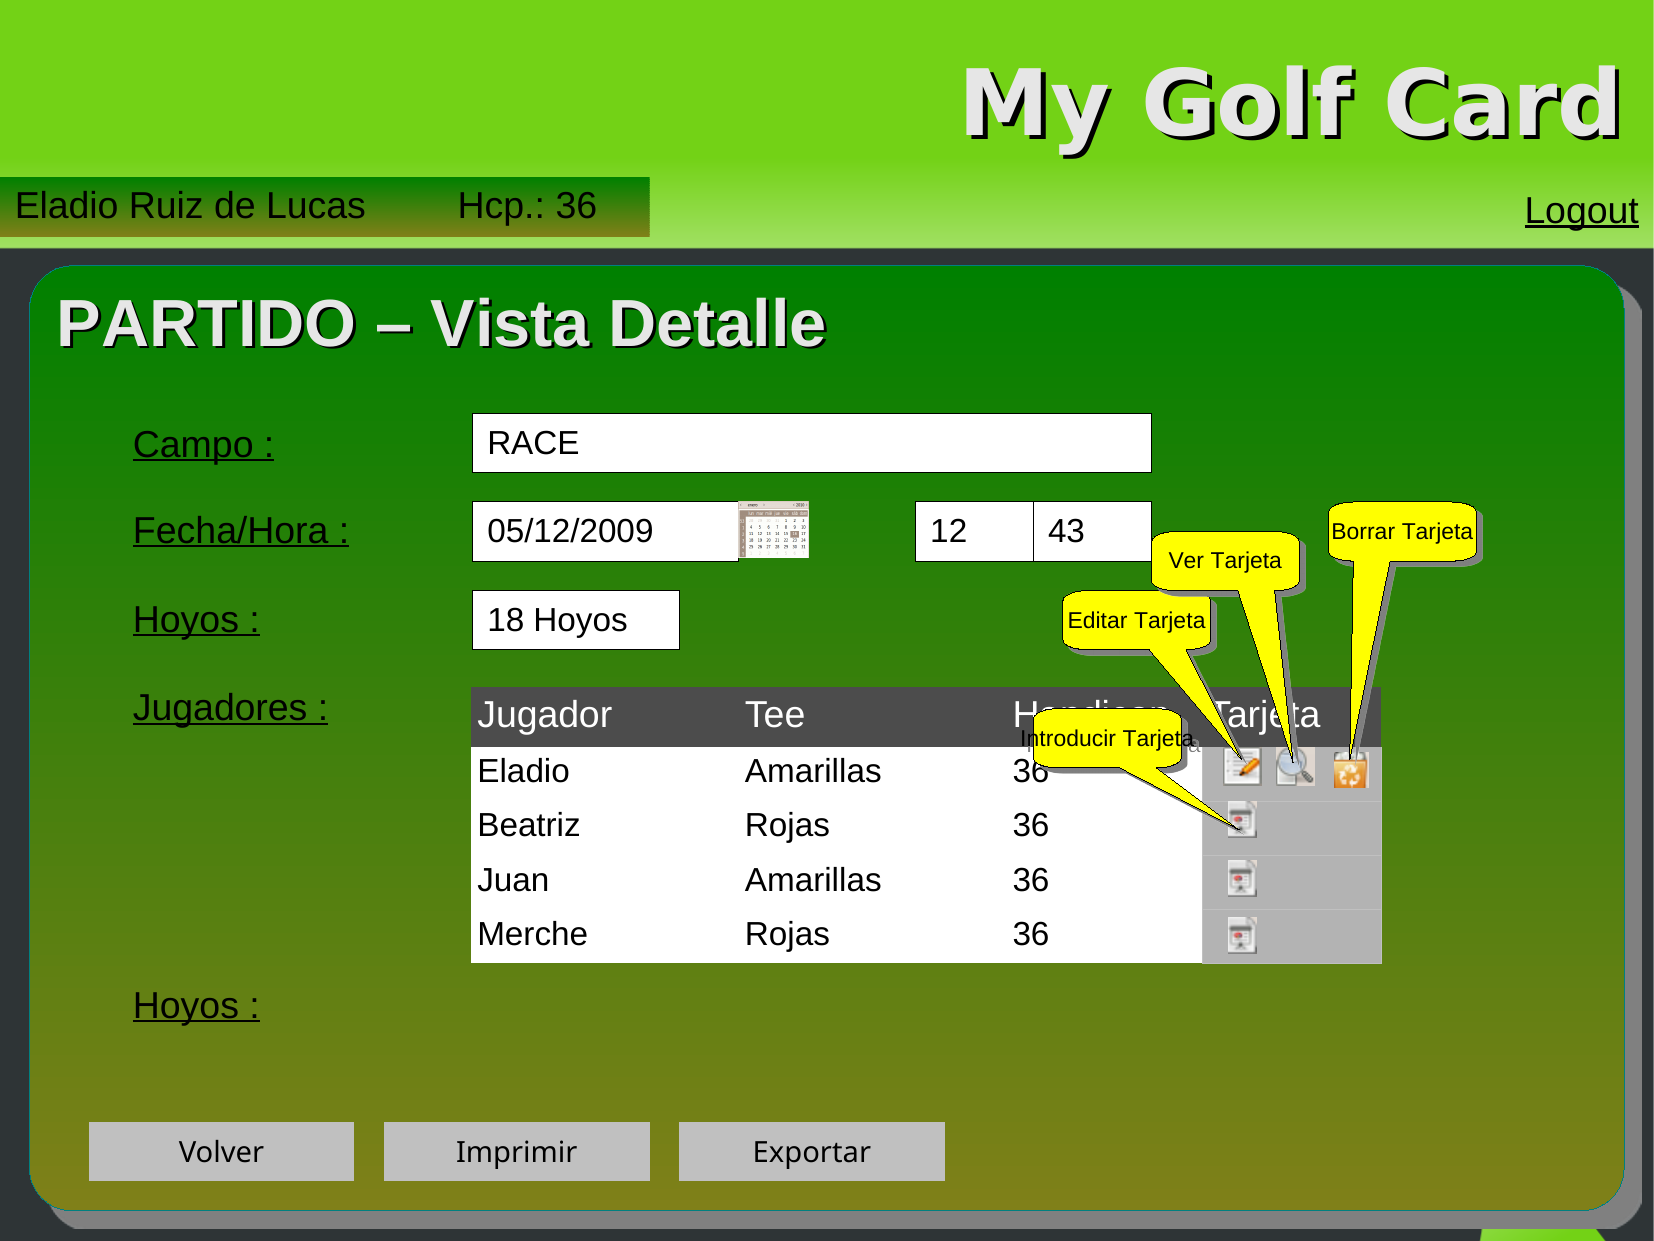

# My Golf Card
Eladio Ruiz de Lucas		Hcp.: 36
Logout
PARTIDO – Vista Detalle
RACE
Campo :
Fecha/Hora :
05/12/2009
12
43
Borrar Tarjeta
Ver Tarjeta
Hoyos :
18 Hoyos
Editar Tarjeta
Jugadores :
| Jugador | Tee | Handicap | Tarjeta |
| --- | --- | --- | --- |
| Eladio | Amarillas | 36 | |
| Beatriz | Rojas | 36 | |
| Juan | Amarillas | 36 | |
| Merche | Rojas | 36 | |
Introducir Tarjeta
Hoyos :